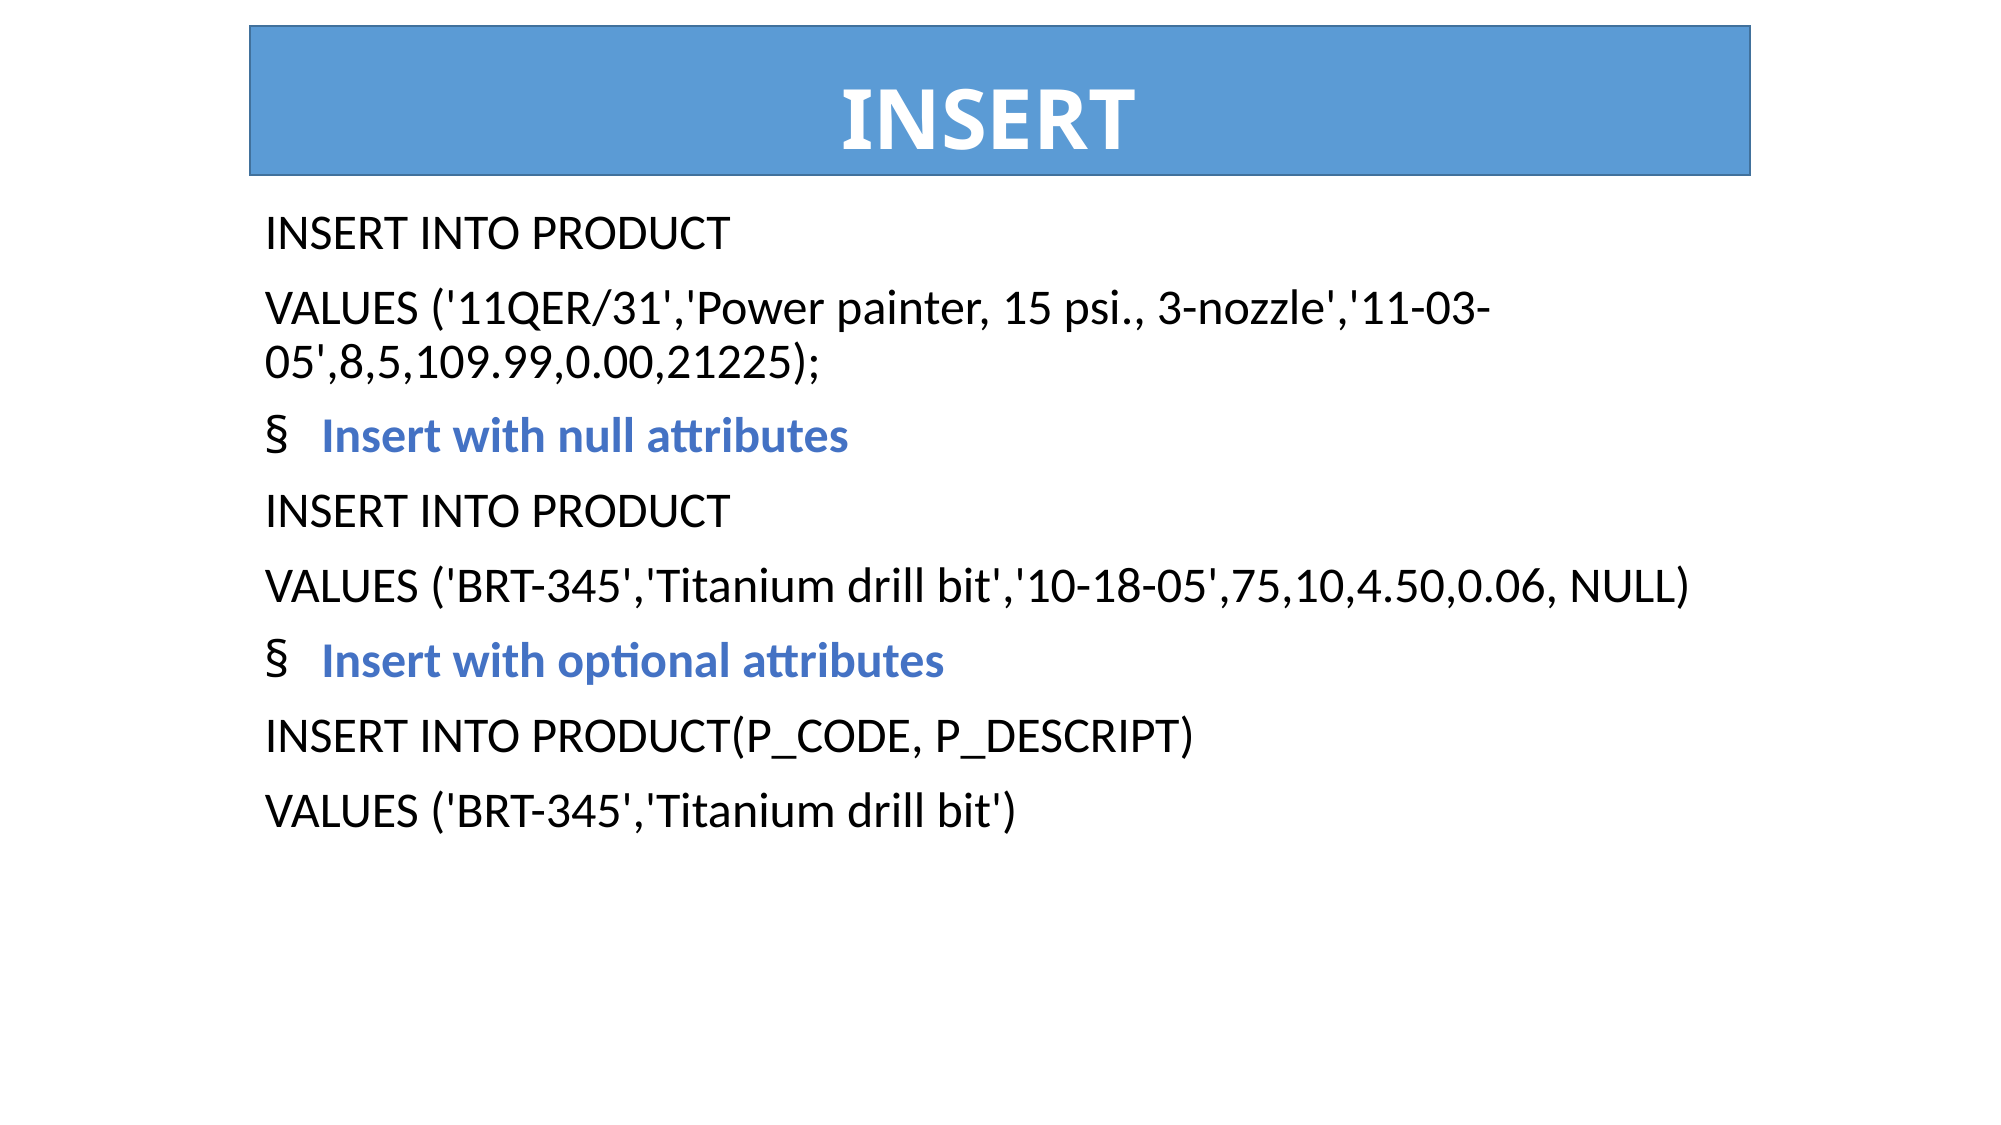

# INSERT
INSERT INTO PRODUCT
VALUES ('11QER/31','Power painter, 15 psi., 3-nozzle','11-03-05',8,5,109.99,0.00,21225);
Insert with null attributes
INSERT INTO PRODUCT
VALUES ('BRT-345','Titanium drill bit','10-18-05',75,10,4.50,0.06, NULL)
Insert with optional attributes
INSERT INTO PRODUCT(P_CODE, P_DESCRIPT)
VALUES ('BRT-345','Titanium drill bit')